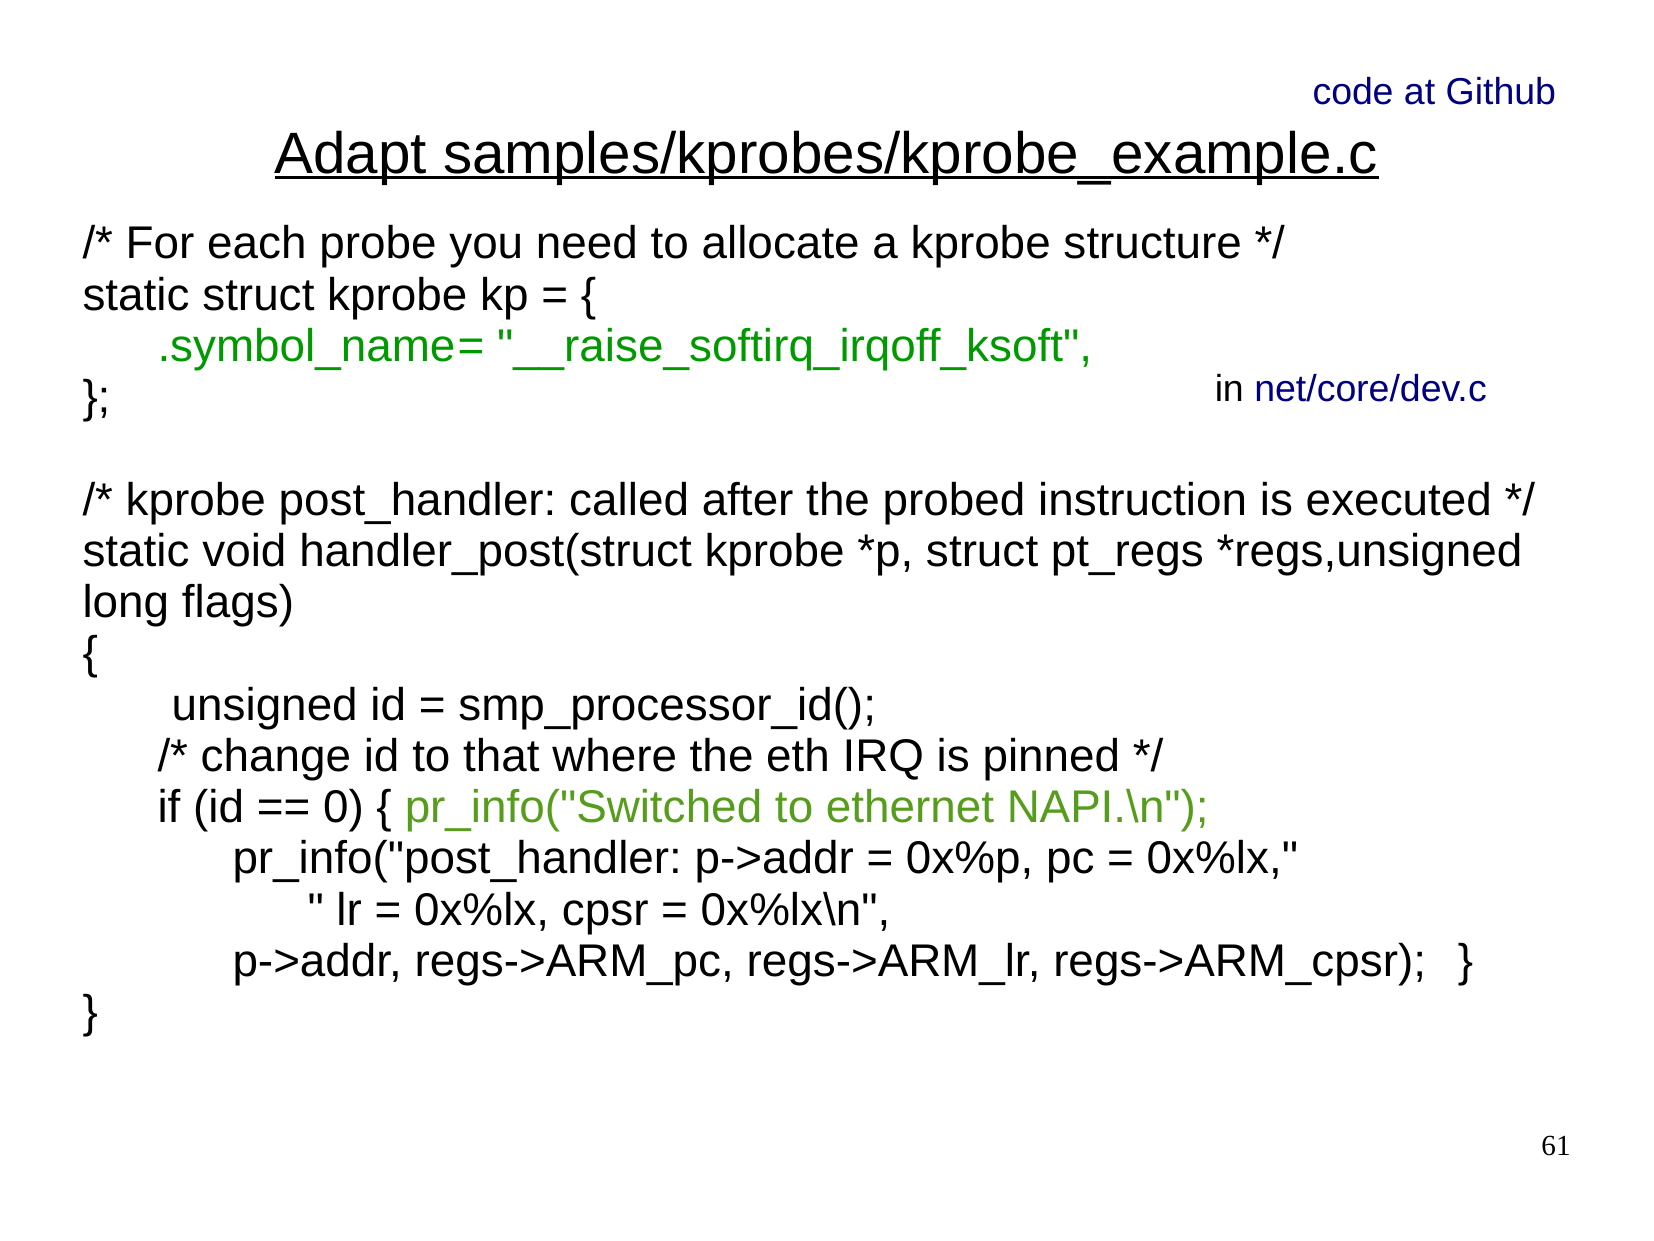

# Adapt samples/kprobes/kprobe_example.c
code at Github
/* For each probe you need to allocate a kprobe structure */
static struct kprobe kp = {
	.symbol_name	= "__raise_softirq_irqoff_ksoft",
};
/* kprobe post_handler: called after the probed instruction is executed */
static void handler_post(struct kprobe *p, struct pt_regs *regs,unsigned long flags)
{
 unsigned id = smp_processor_id();
	/* change id to that where the eth IRQ is pinned */
	if (id == 0) { pr_info("Switched to ethernet NAPI.\n");
		pr_info("post_handler: p->addr = 0x%p, pc = 0x%lx,"
			" lr = 0x%lx, cpsr = 0x%lx\n",
		p->addr, regs->ARM_pc, regs->ARM_lr, regs->ARM_cpsr);	 }
}
in net/core/dev.c
61